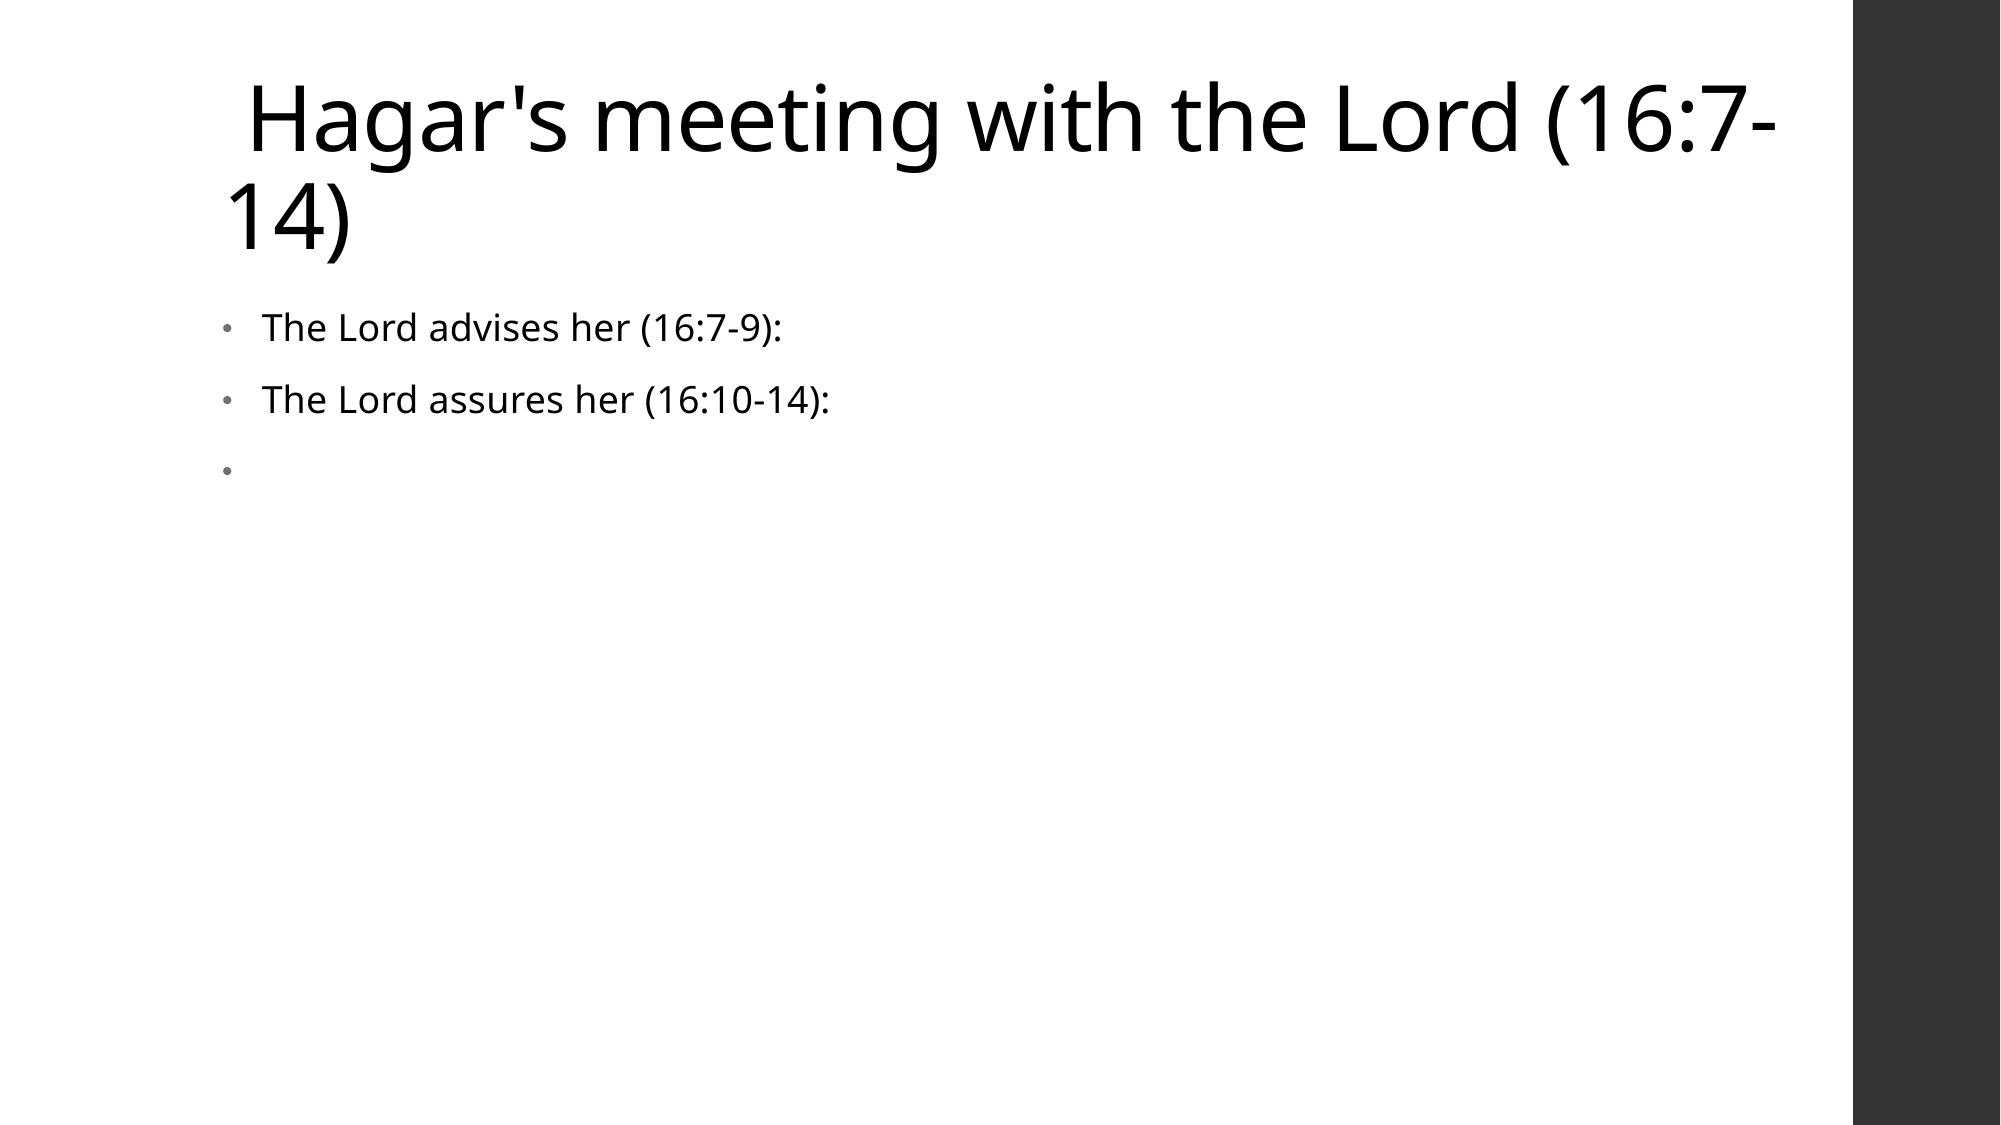

# Hagar's meeting with the Lord (16:7-14)
 The Lord advises her (16:7-9):
 The Lord assures her (16:10-14):